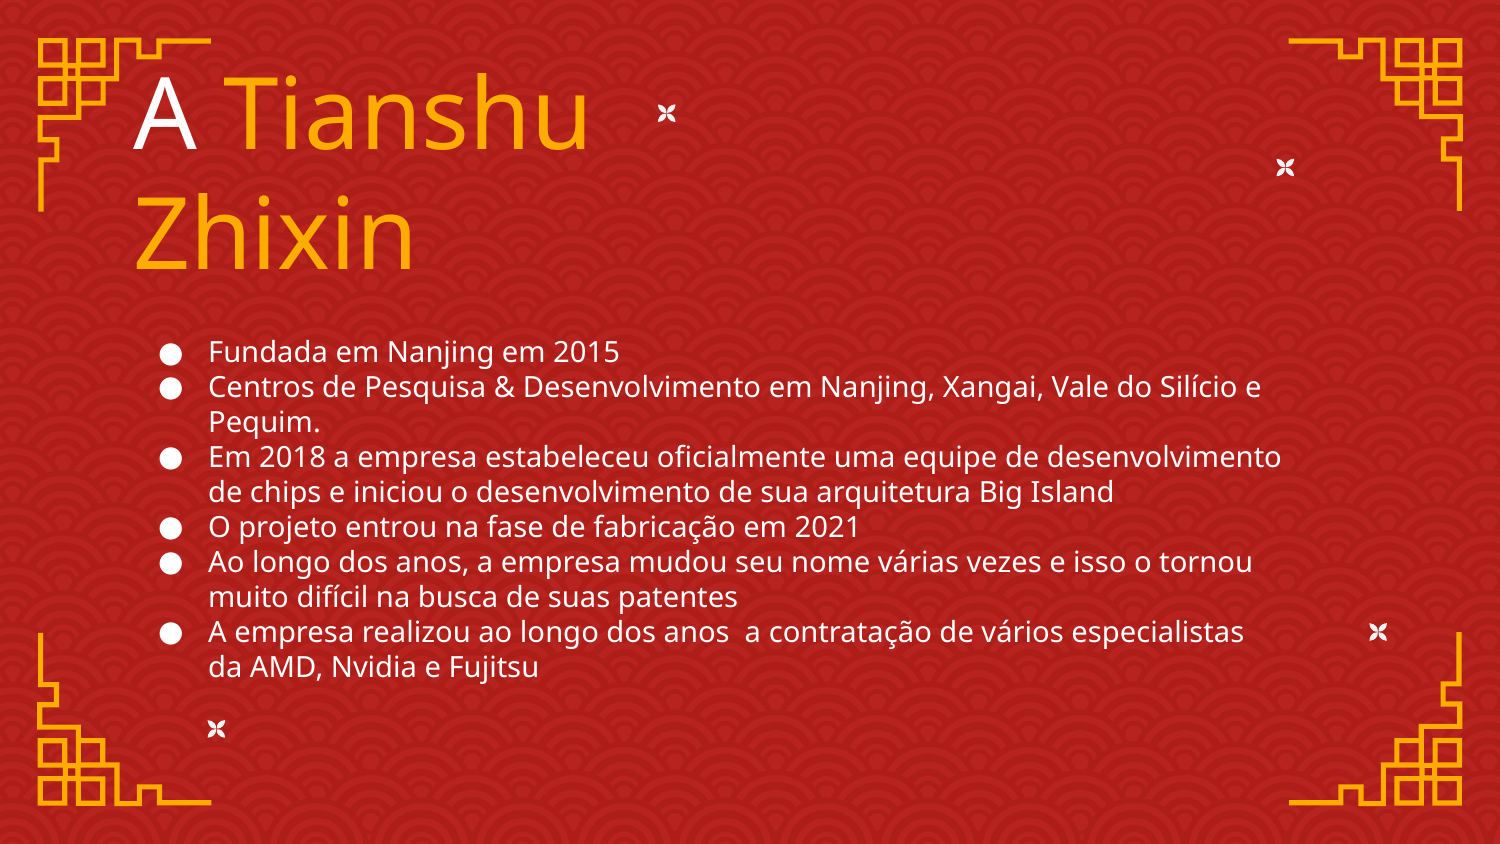

# A Tianshu Zhixin
Fundada em Nanjing em 2015
Centros de Pesquisa & Desenvolvimento em Nanjing, Xangai, Vale do Silício e Pequim.
Em 2018 a empresa estabeleceu oficialmente uma equipe de desenvolvimento de chips e iniciou o desenvolvimento de sua arquitetura Big Island
O projeto entrou na fase de fabricação em 2021
Ao longo dos anos, a empresa mudou seu nome várias vezes e isso o tornou muito difícil na busca de suas patentes
A empresa realizou ao longo dos anos a contratação de vários especialistas da AMD, Nvidia e Fujitsu